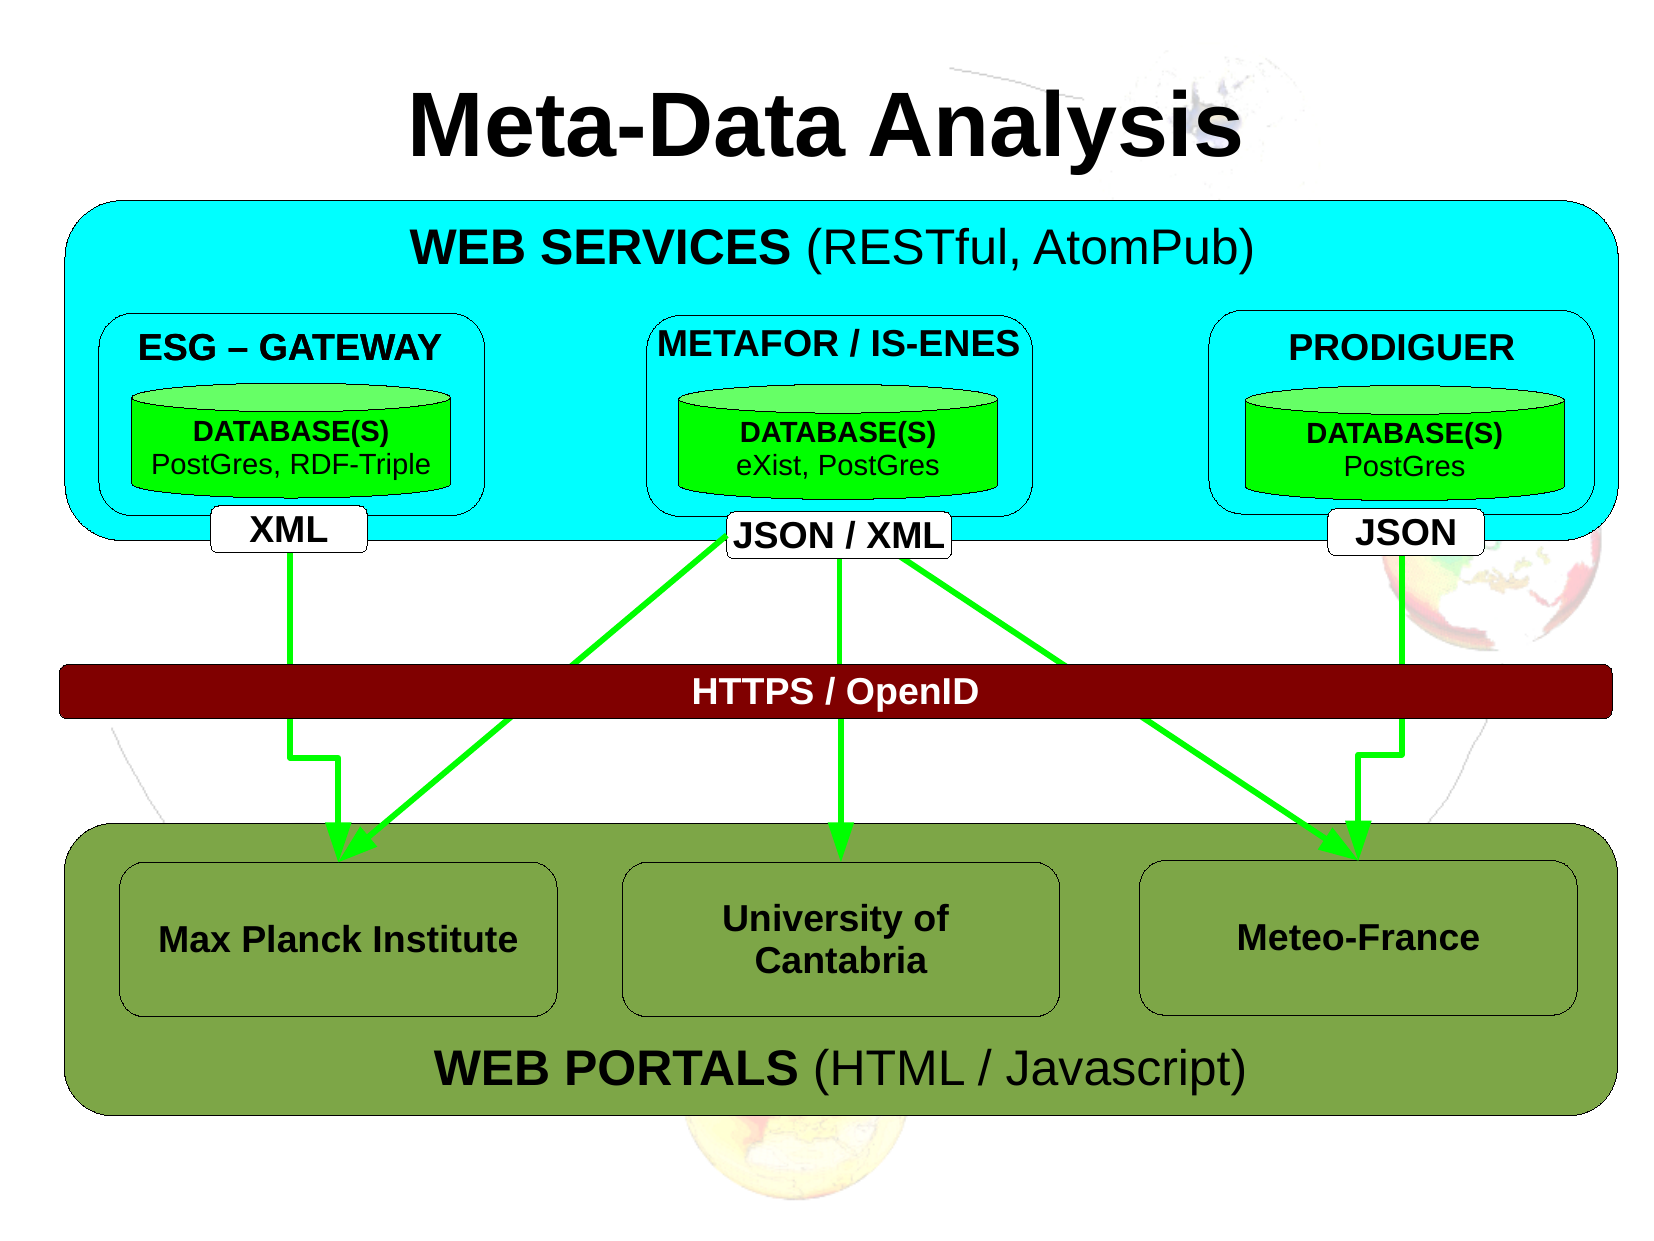

# Meta-Data Analysis
WEB SERVICES (RESTful, AtomPub)
PRODIGUER
DATABASE(S)
PostGres
ESG – GATEWAY
ESG – GATEWAY
DATABASE(S)
PostGres, RDF-Triple
METAFOR / IS-ENES
DATABASE(S)
eXist, PostGres
XML
JSON
JSON / XML
HTTPS / OpenID
Meteo-France
Max Planck Institute
University of
Cantabria
WEB PORTALS (HTML / Javascript)